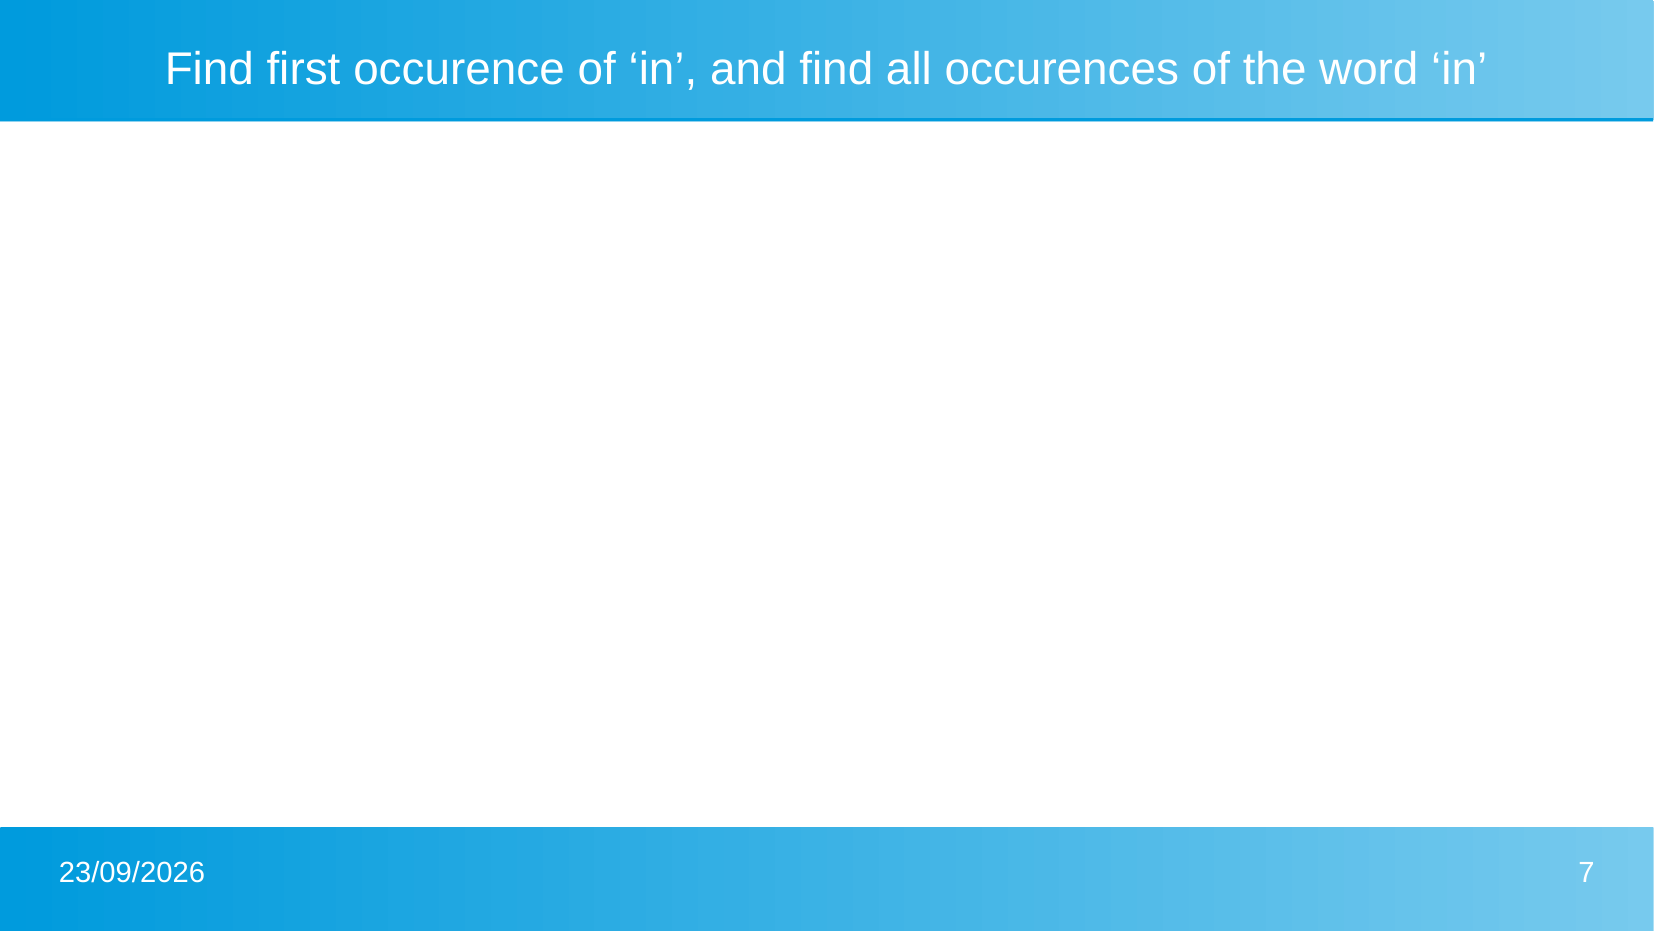

Find first occurence of ‘in’, and find all occurences of the word ‘in’
#
7